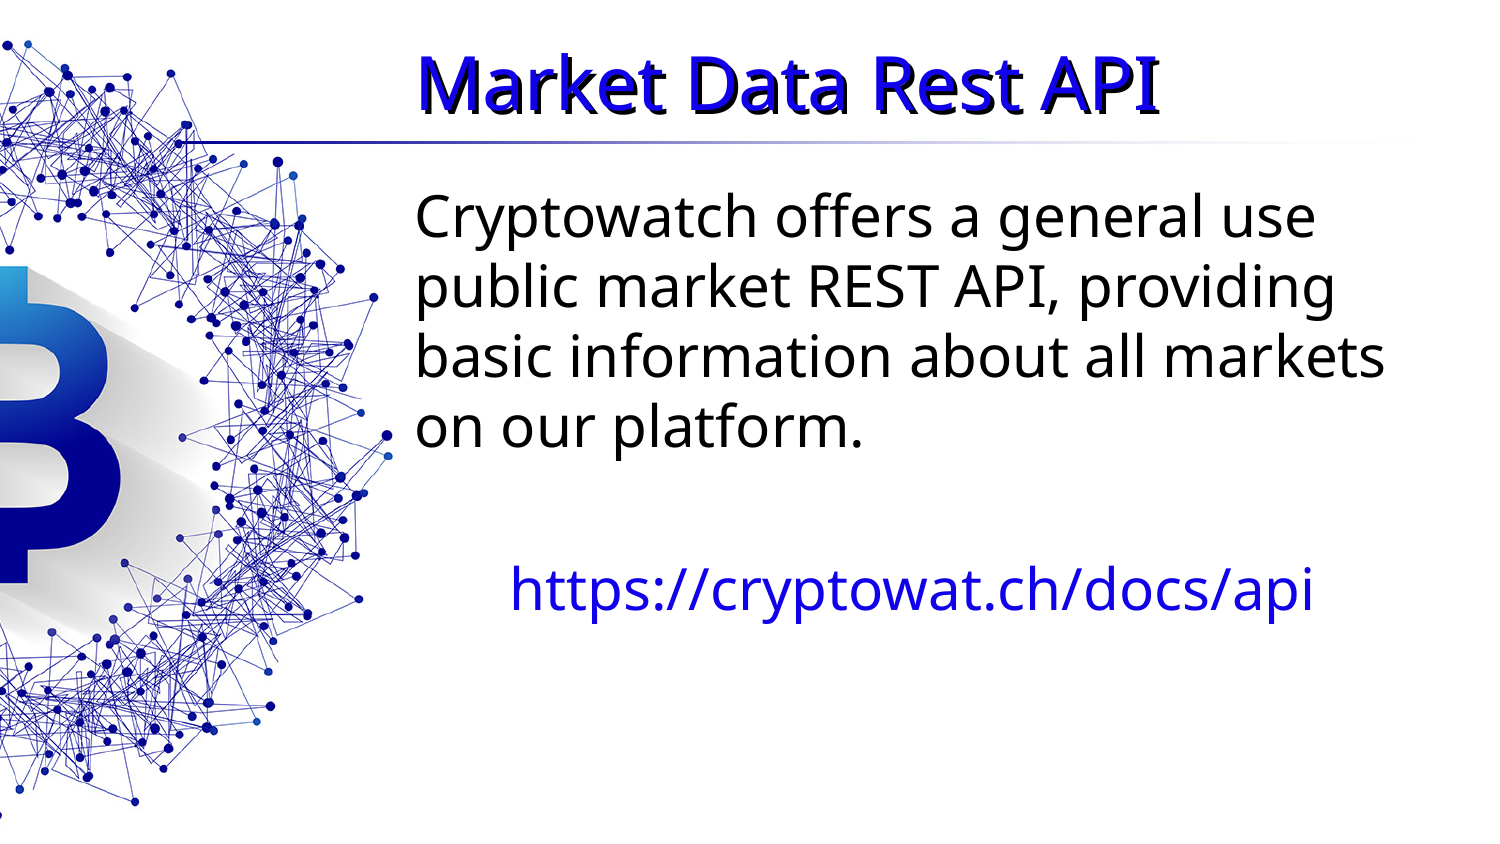

# Market Data Rest API
Cryptowatch offers a general use public market REST API, providing basic information about all markets on our platform.
https://cryptowat.ch/docs/api